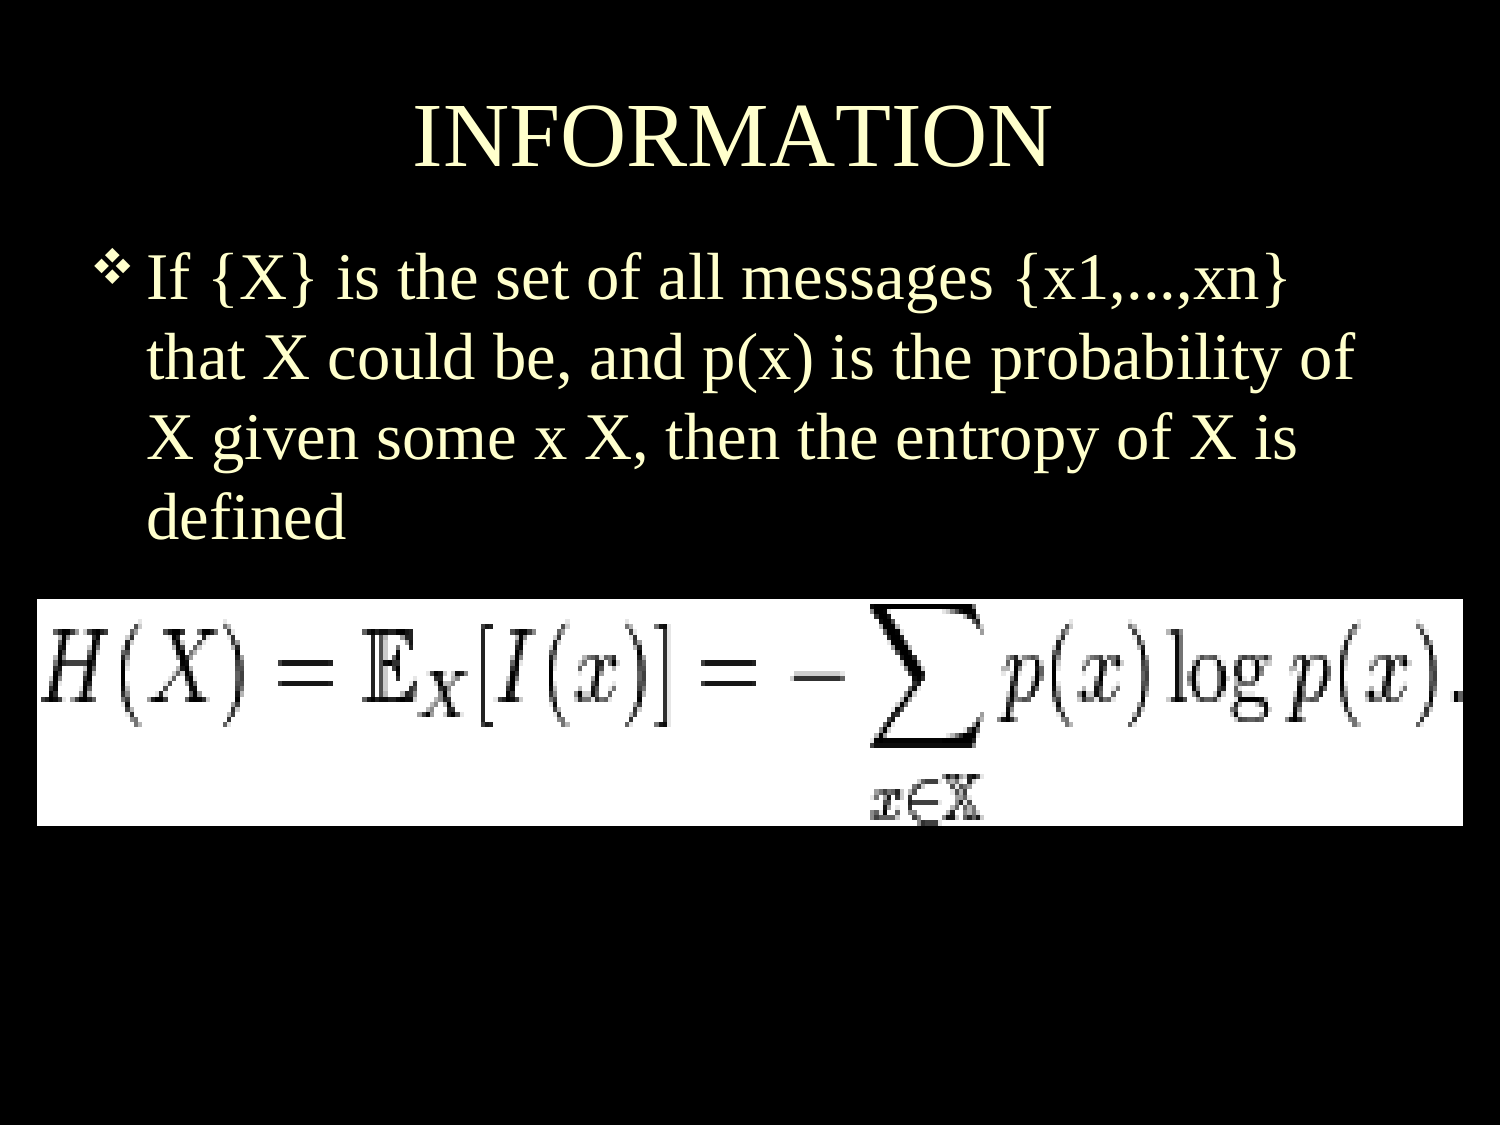

# INFORMATION
If {X} is the set of all messages {x1,...,xn} that X could be, and p(x) is the probability of X given some x X, then the entropy of X is defined